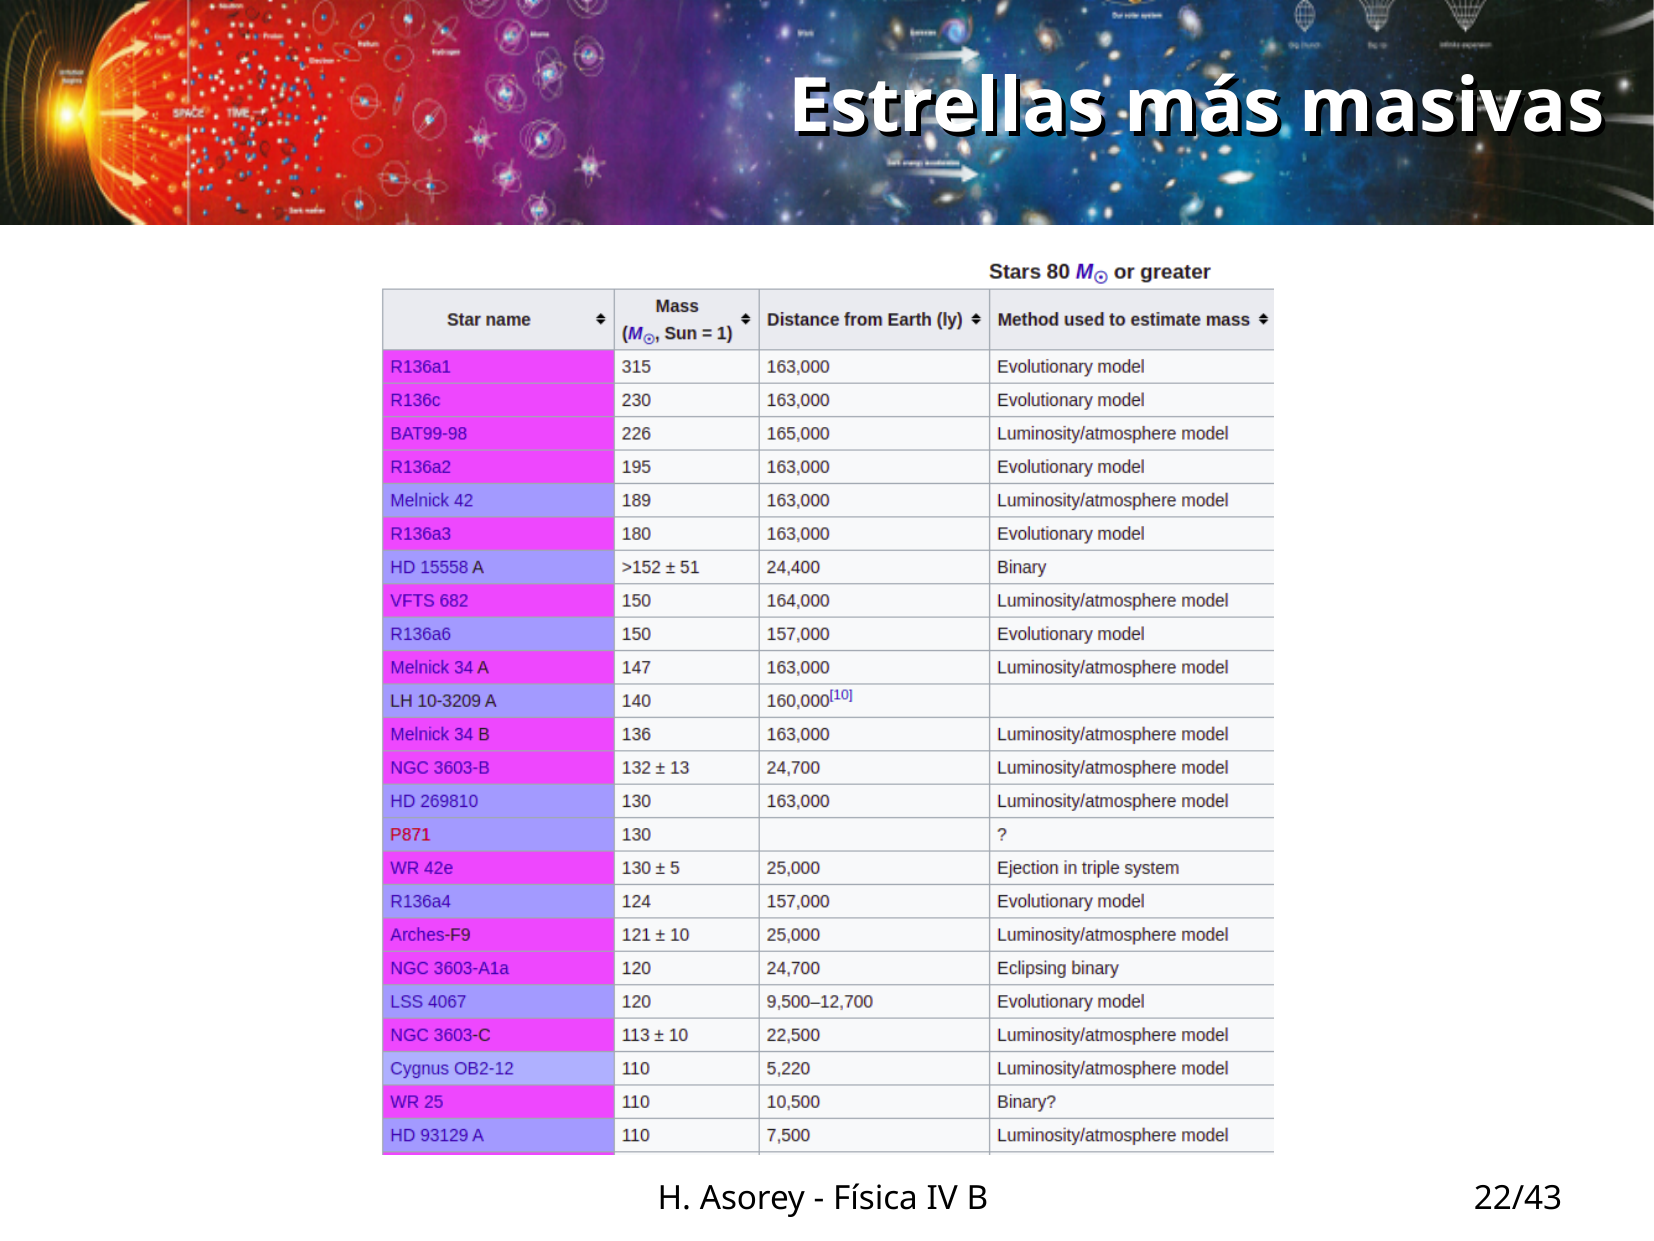

# Estrellas más masivas
H. Asorey - Física IV B
22